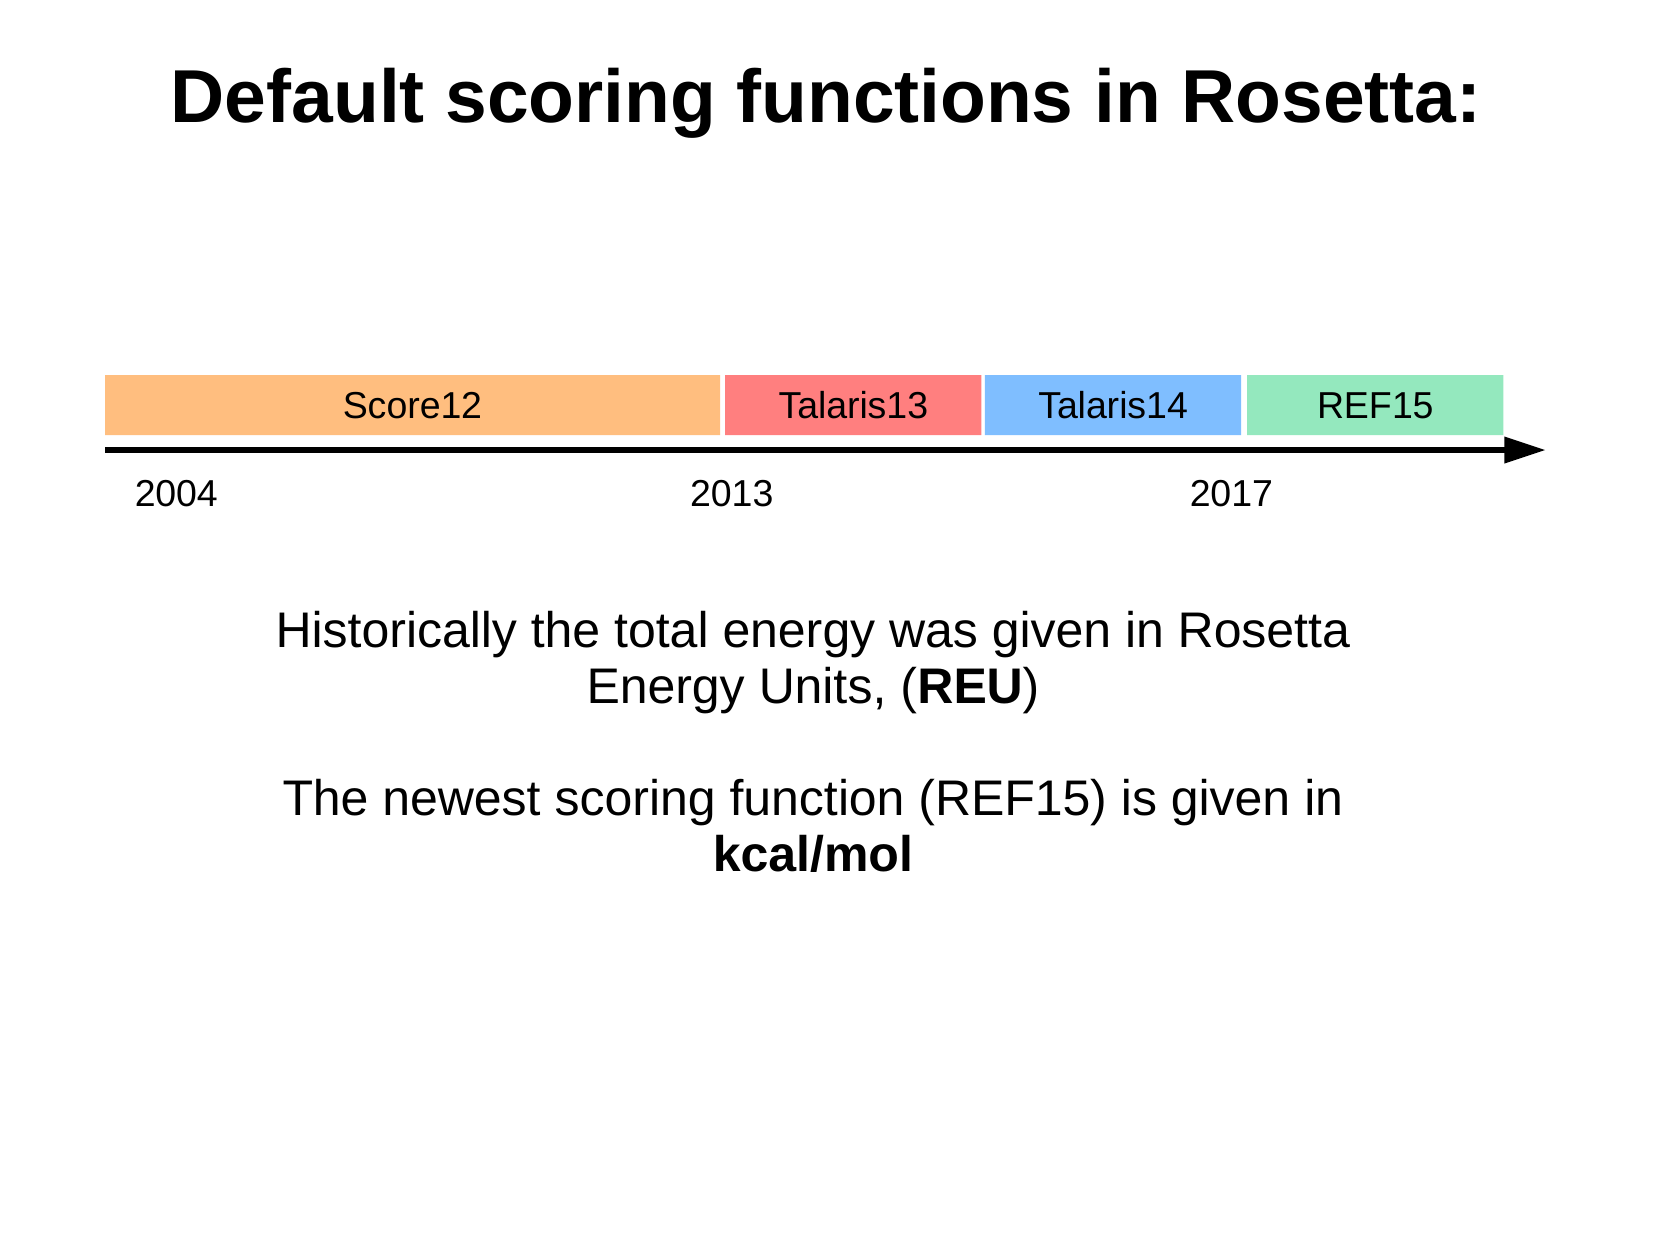

Default scoring functions in Rosetta:
Score12
Talaris13
Talaris14
REF15
2004
2013
2017
Historically the total energy was given in Rosetta Energy Units, (REU)
The newest scoring function (REF15) is given in kcal/mol